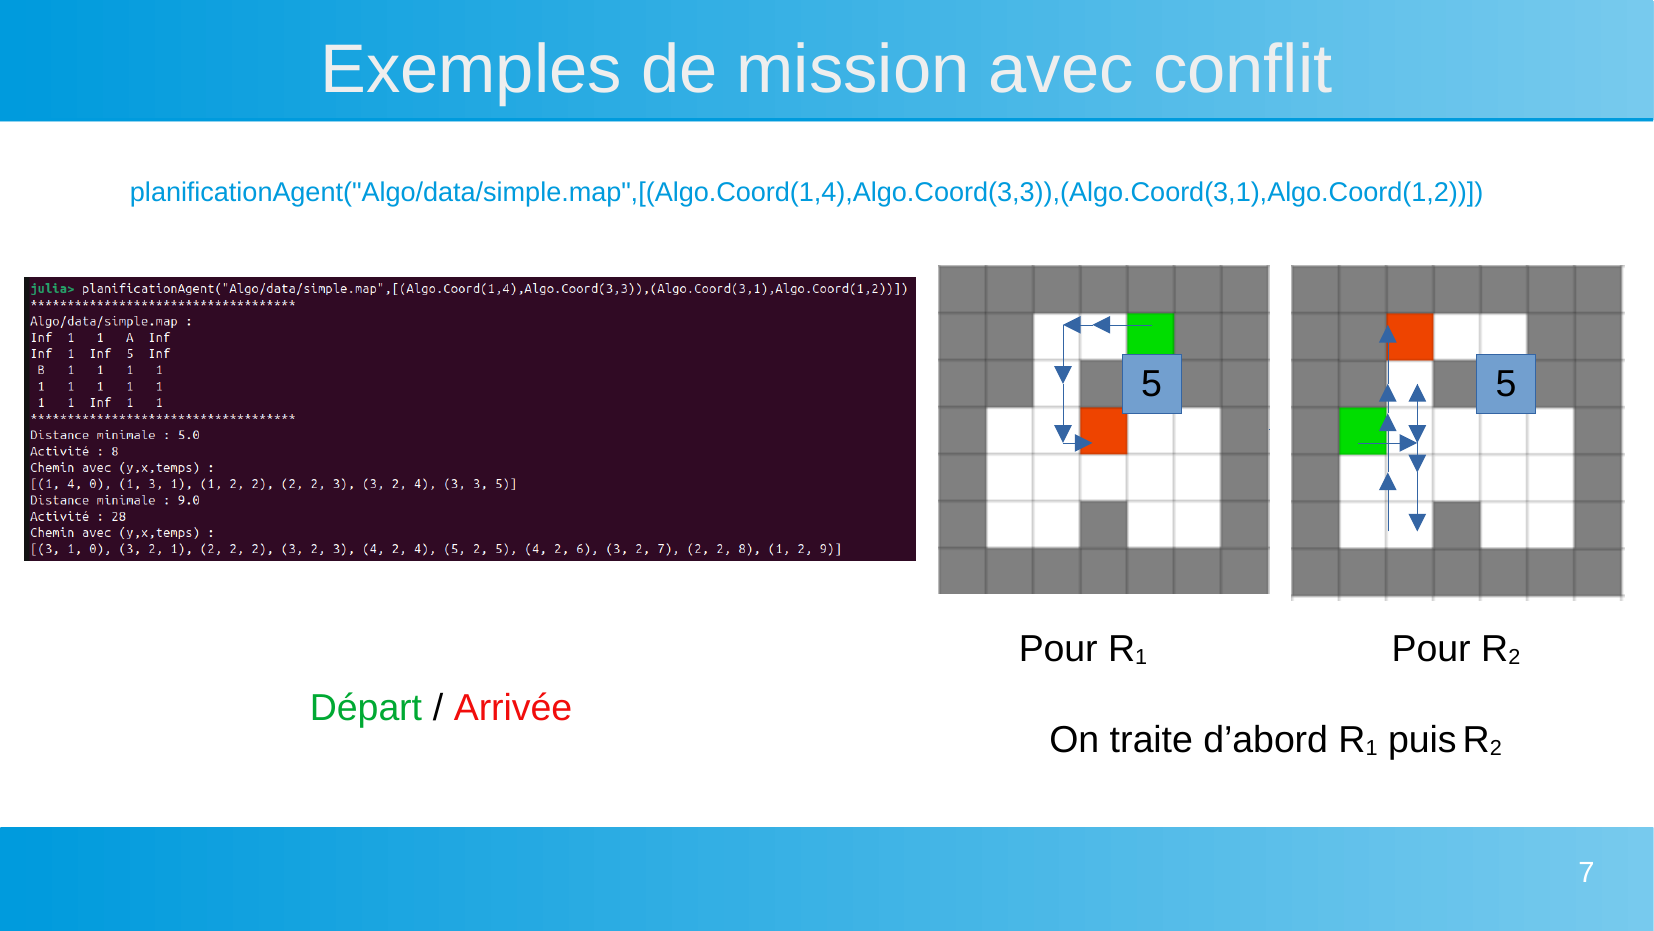

# Exemples de mission avec conflit
planificationAgent("Algo/data/simple.map",[(Algo.Coord(1,4),Algo.Coord(3,3)),(Algo.Coord(3,1),Algo.Coord(1,2))])
5
5
Pour R1
Pour R2
Départ / Arrivée
On traite d’abord R1 puis R2
7